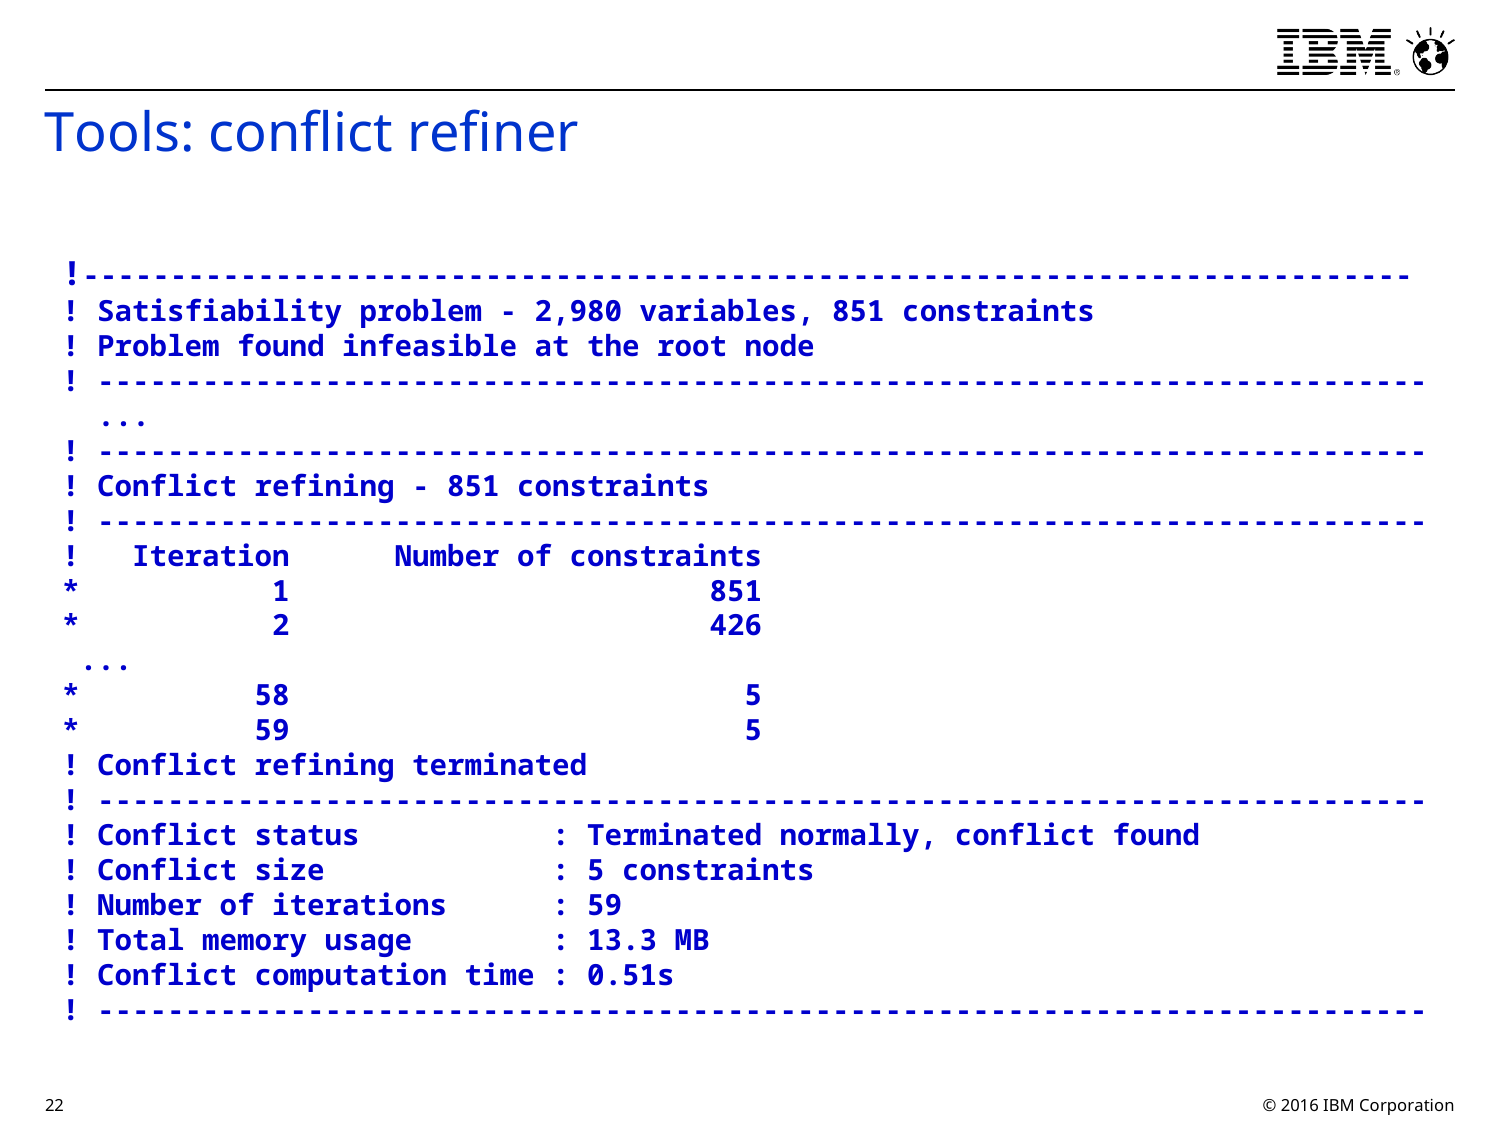

# Tools: conflict refiner
 !----------------------------------------------------------------------------
 ! Satisfiability problem - 2,980 variables, 851 constraints
 ! Problem found infeasible at the root node
 ! ----------------------------------------------------------------------------
 ...
 ! ----------------------------------------------------------------------------
 ! Conflict refining - 851 constraints
 ! ----------------------------------------------------------------------------
 ! Iteration Number of constraints
 * 1 851
 * 2 426
 ...
 * 58 5
 * 59 5
 ! Conflict refining terminated
 ! ----------------------------------------------------------------------------
 ! Conflict status : Terminated normally, conflict found
 ! Conflict size : 5 constraints
 ! Number of iterations : 59
 ! Total memory usage : 13.3 MB
 ! Conflict computation time : 0.51s
 ! ----------------------------------------------------------------------------
22